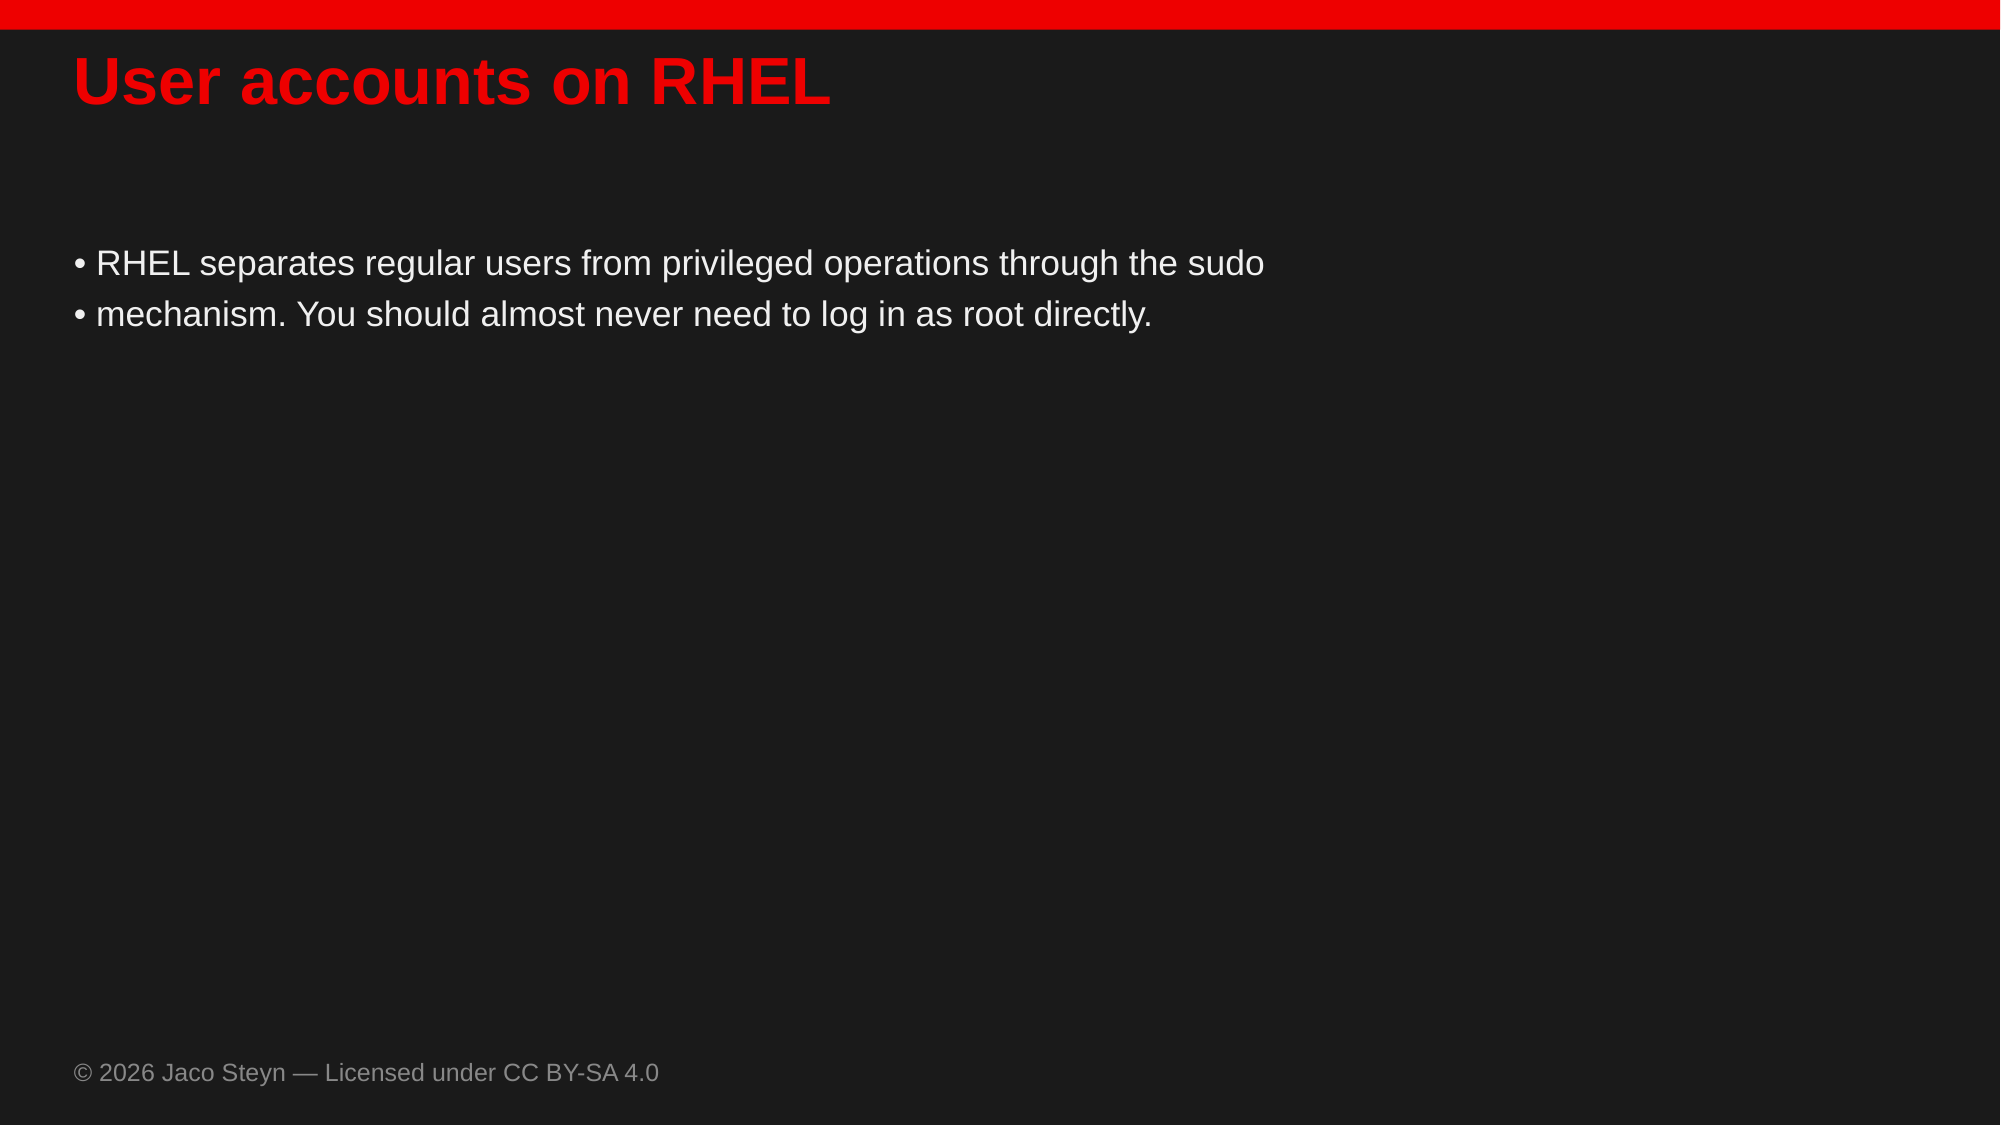

User accounts on RHEL
• RHEL separates regular users from privileged operations through the sudo
• mechanism. You should almost never need to log in as root directly.
© 2026 Jaco Steyn — Licensed under CC BY-SA 4.0